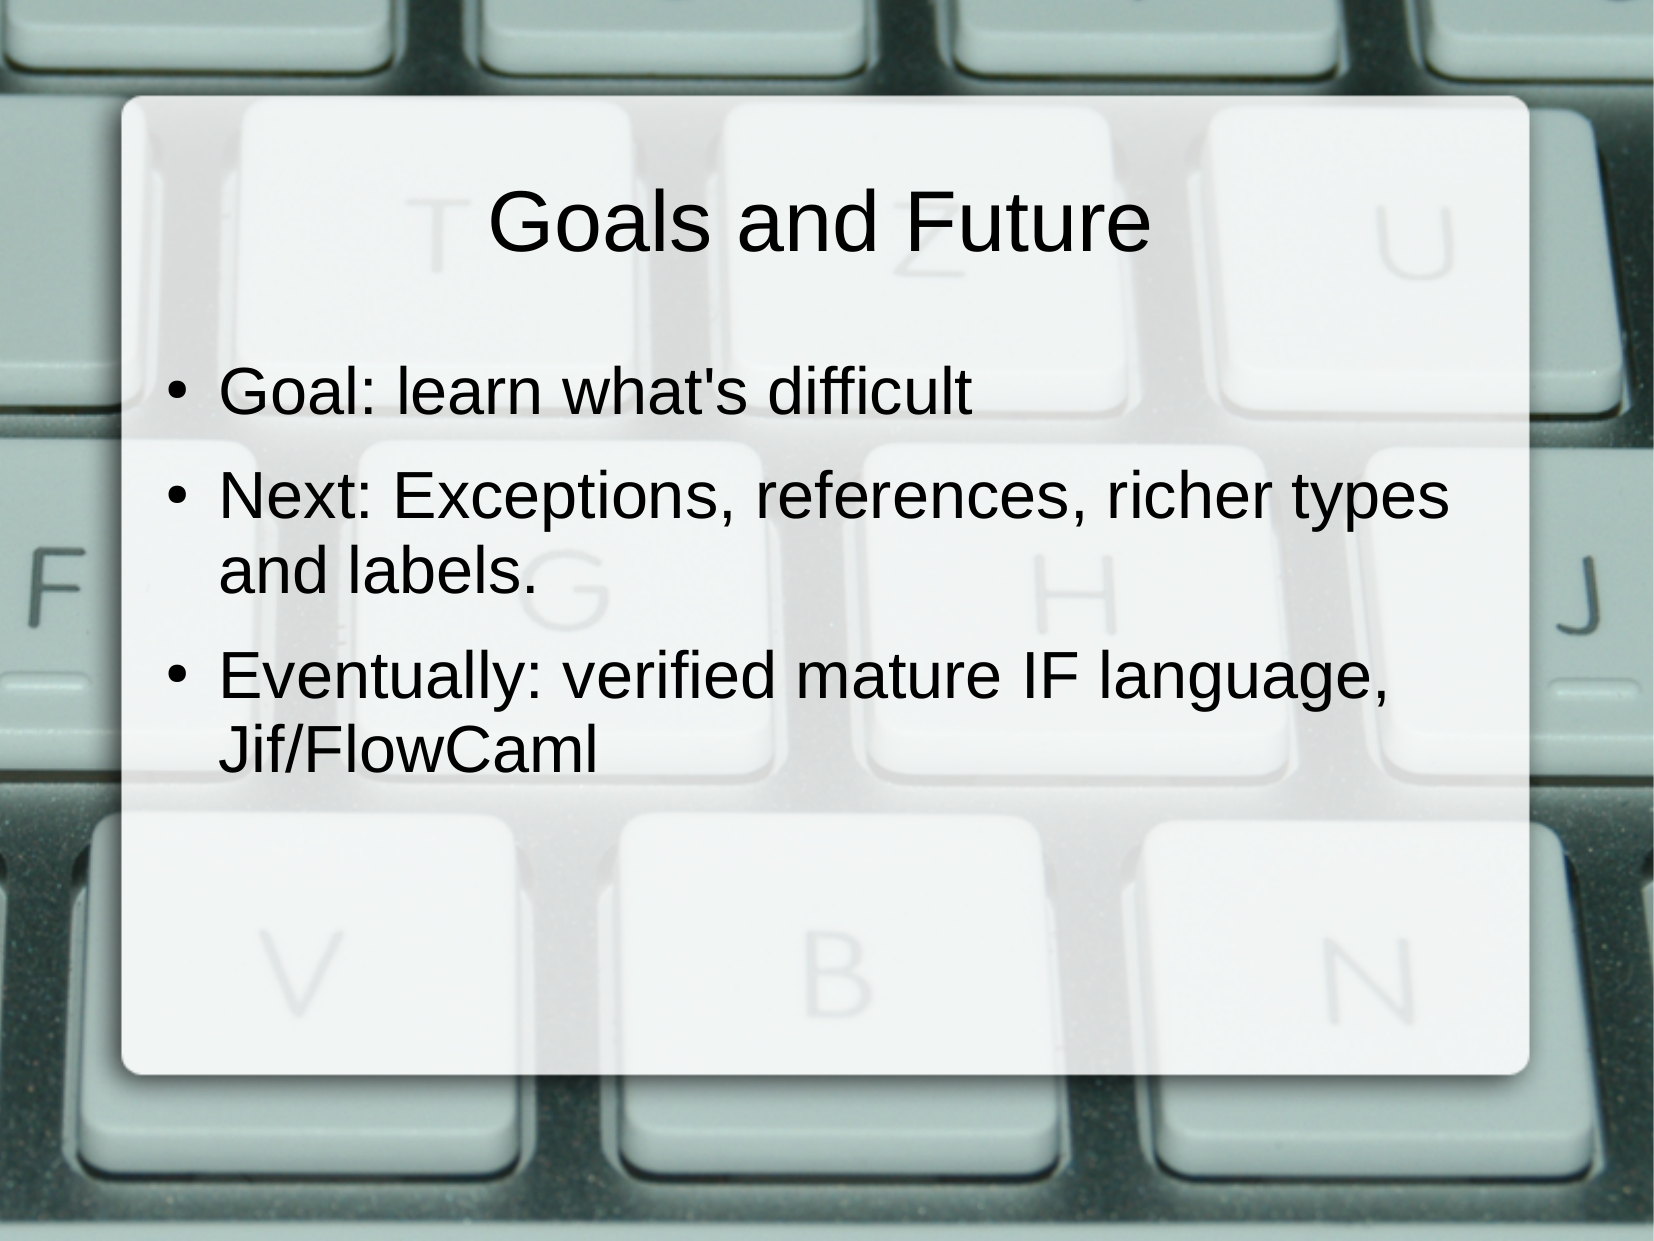

# Goals and Future
Goal: learn what's difficult
Next: Exceptions, references, richer types and labels.
Eventually: verified mature IF language, Jif/FlowCaml